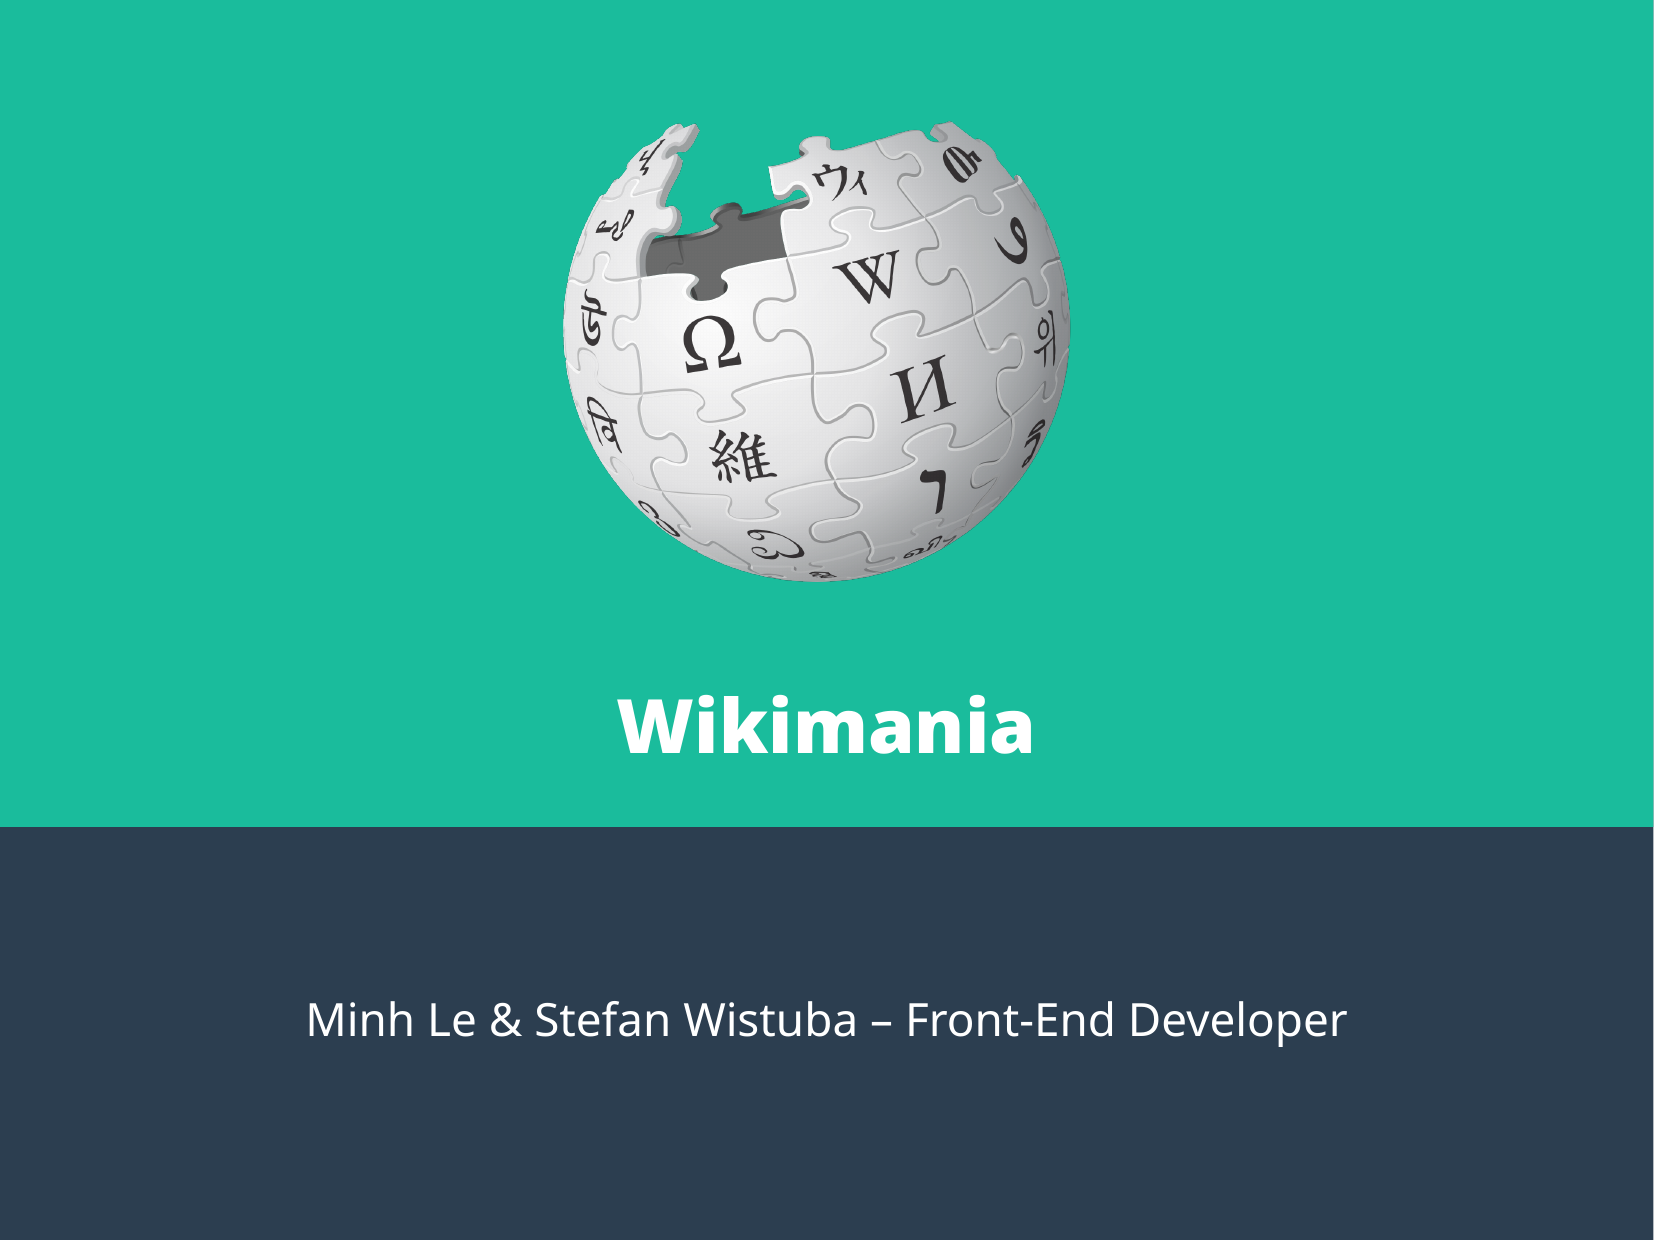

# Wikimania
Minh Le & Stefan Wistuba – Front-End Developer